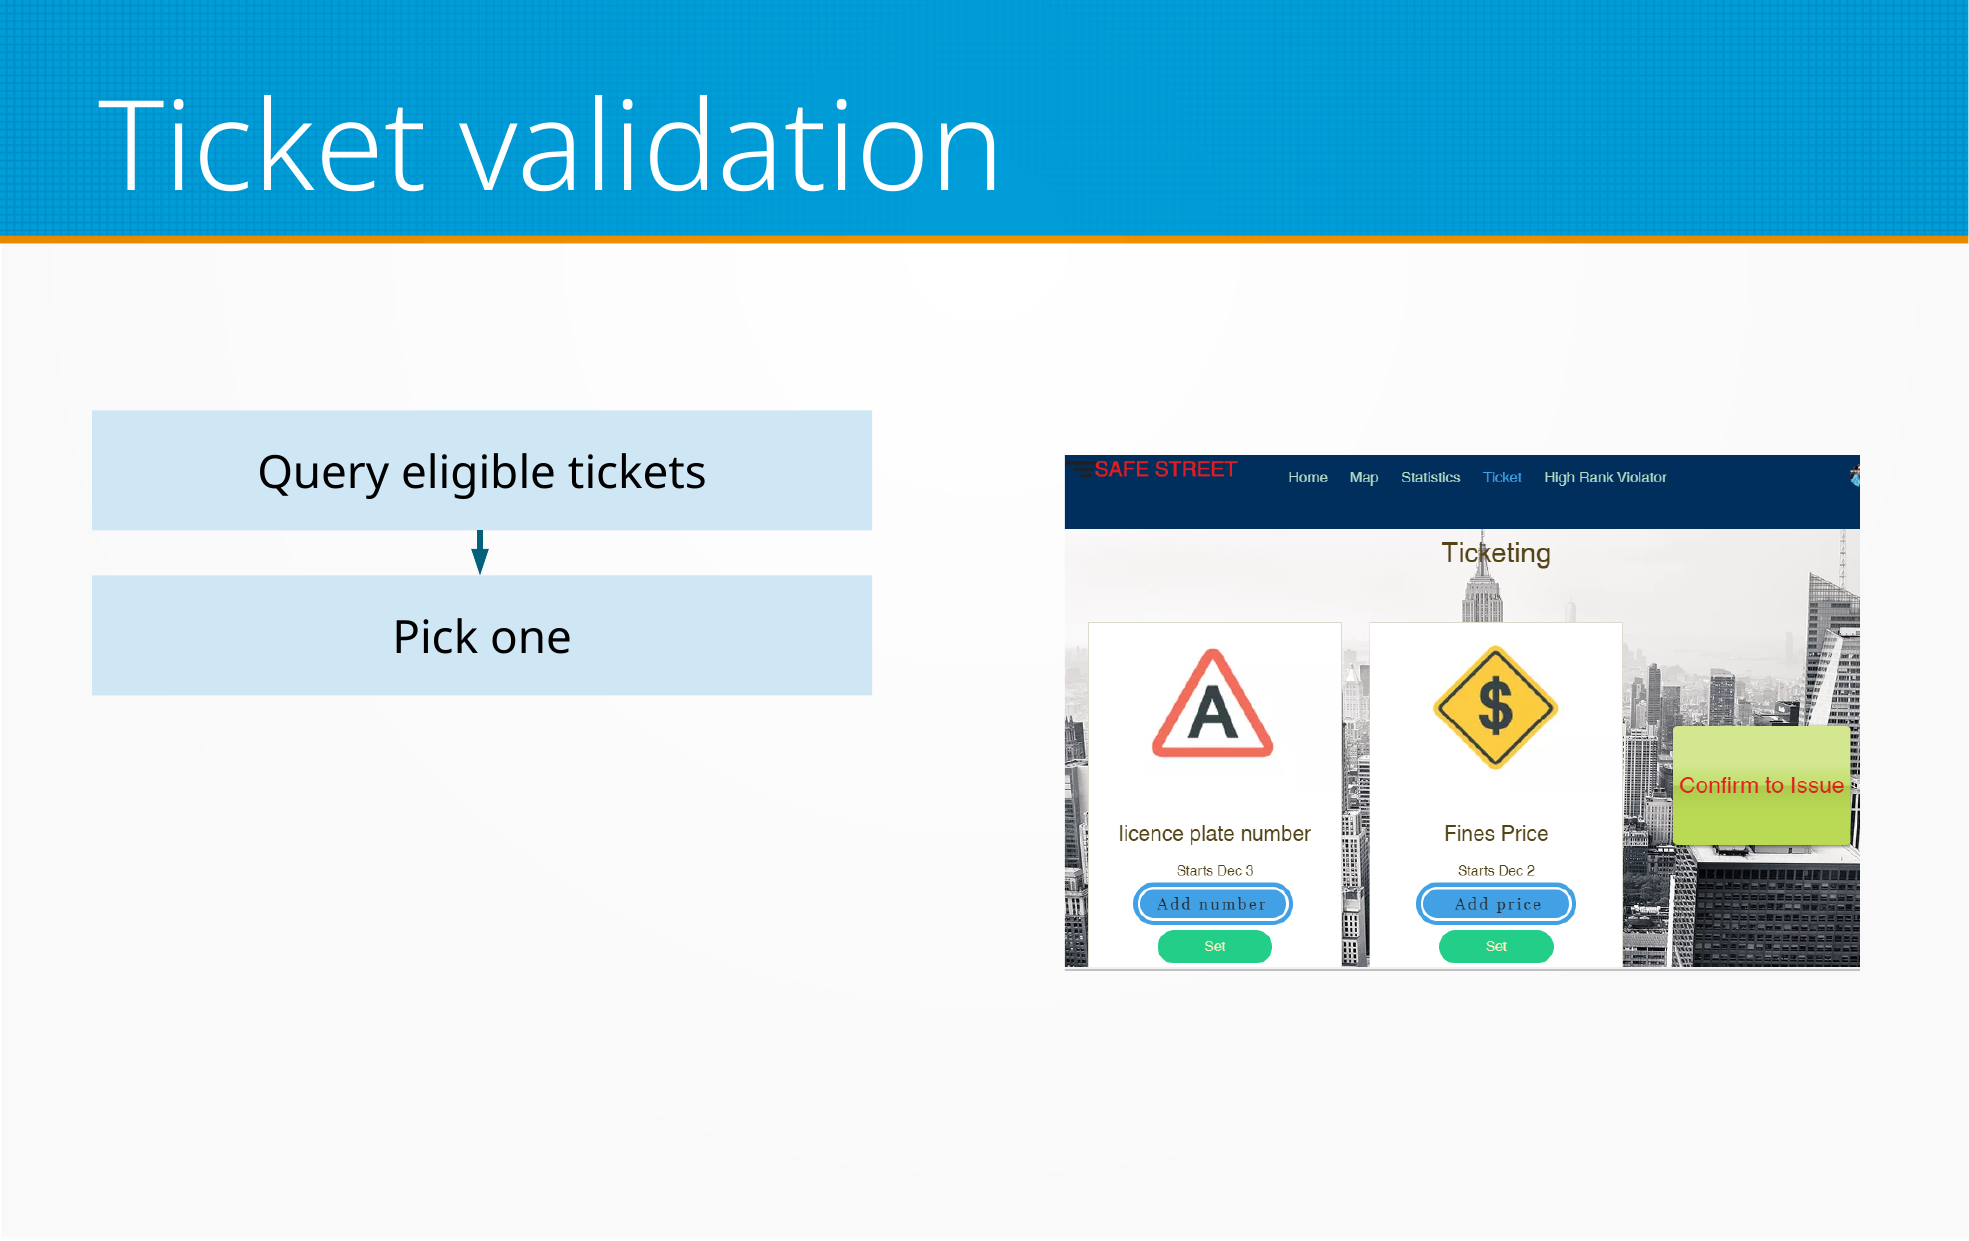

# Ticket validation
Query eligible tickets
Pick one